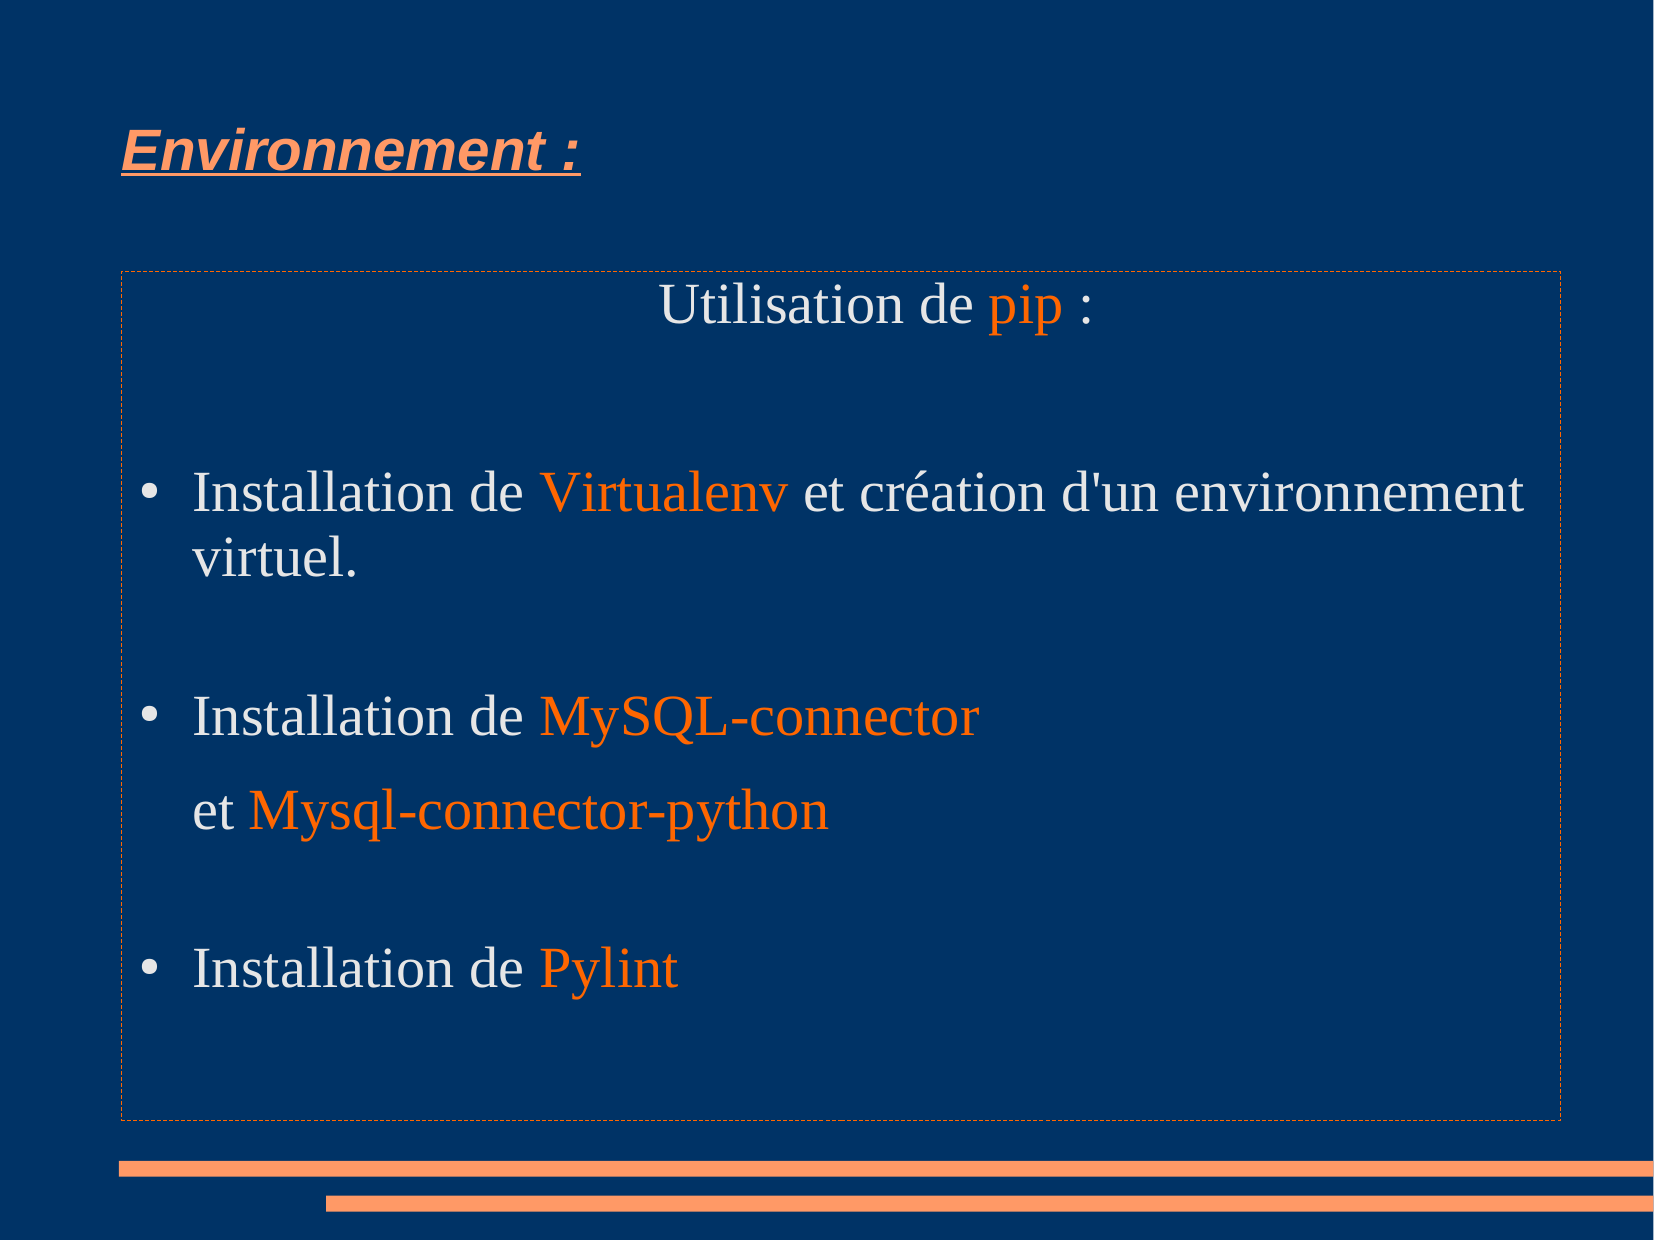

# Environnement :
Utilisation de pip :
Installation de Virtualenv et création d'un environnement virtuel.
Installation de MySQL-connector
et Mysql-connector-python
Installation de Pylint